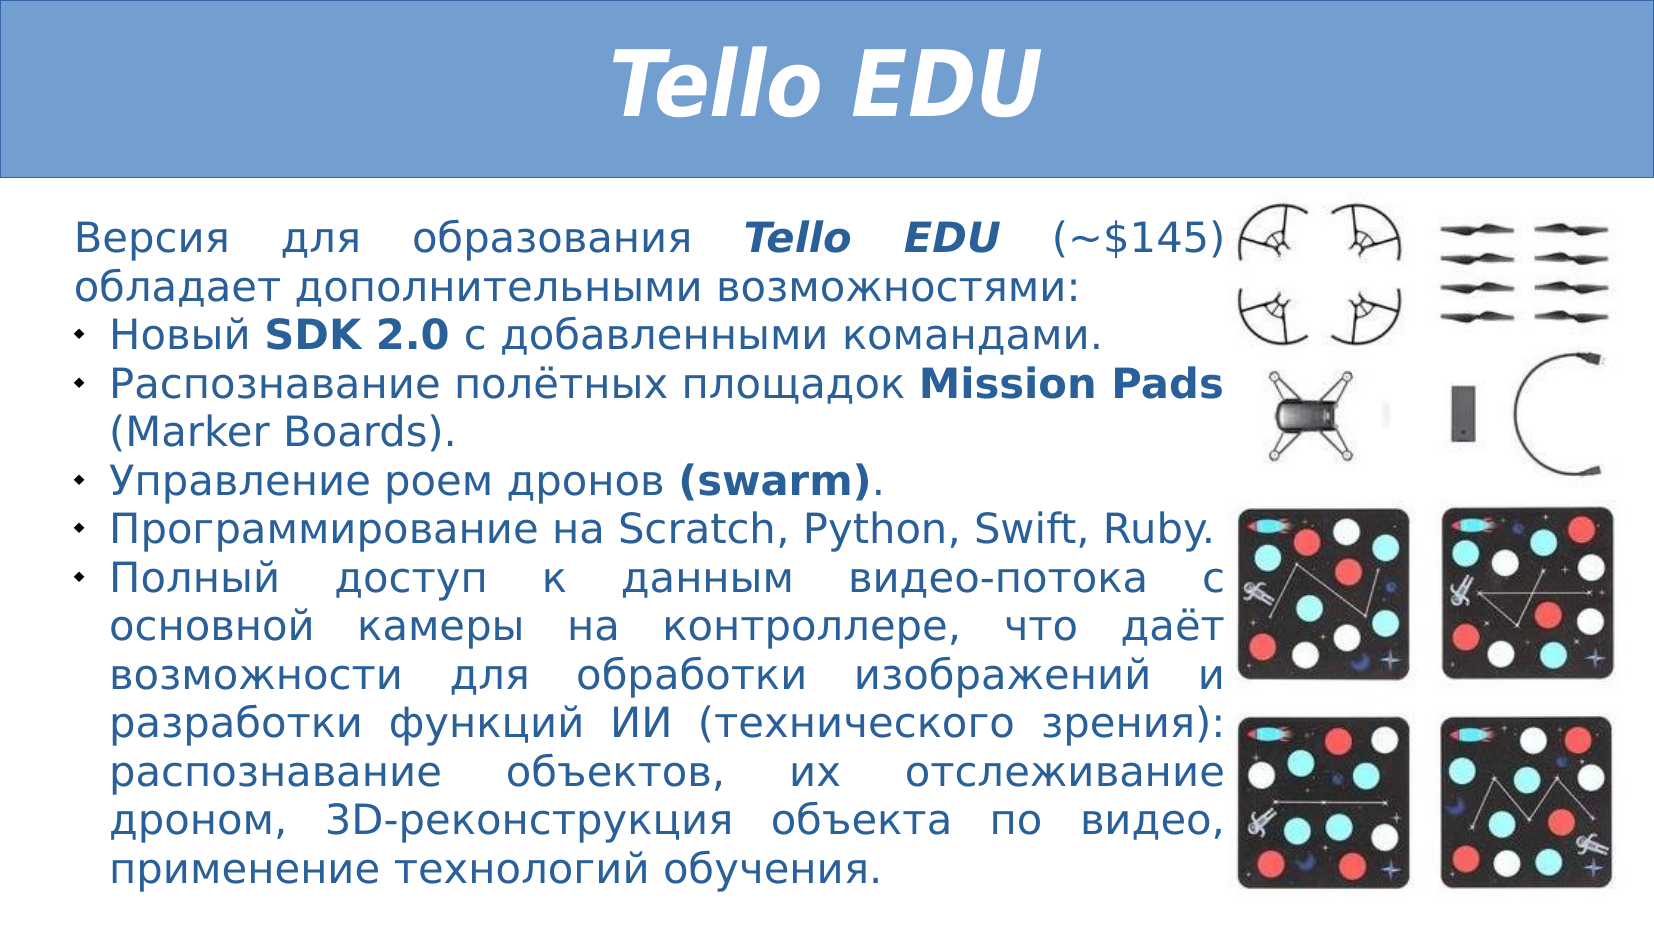

Tello EDU
Версия для образования Tello EDU (~$145) обладает дополнительными возможностями:
Новый SDK 2.0 с добавленными командами.
Распознавание полётных площадок Mission Pads (Marker Boards).
Управление роем дронов (swarm).
Программирование на Scratch, Python, Swift, Ruby.
Полный доступ к данным видео-потока с основной камеры на контроллере, что даёт возможности для обработки изображений и разработки функций ИИ (технического зрения): распознавание объектов, их отслеживание дроном, 3D-реконструкция объекта по видео, применение технологий обучения.